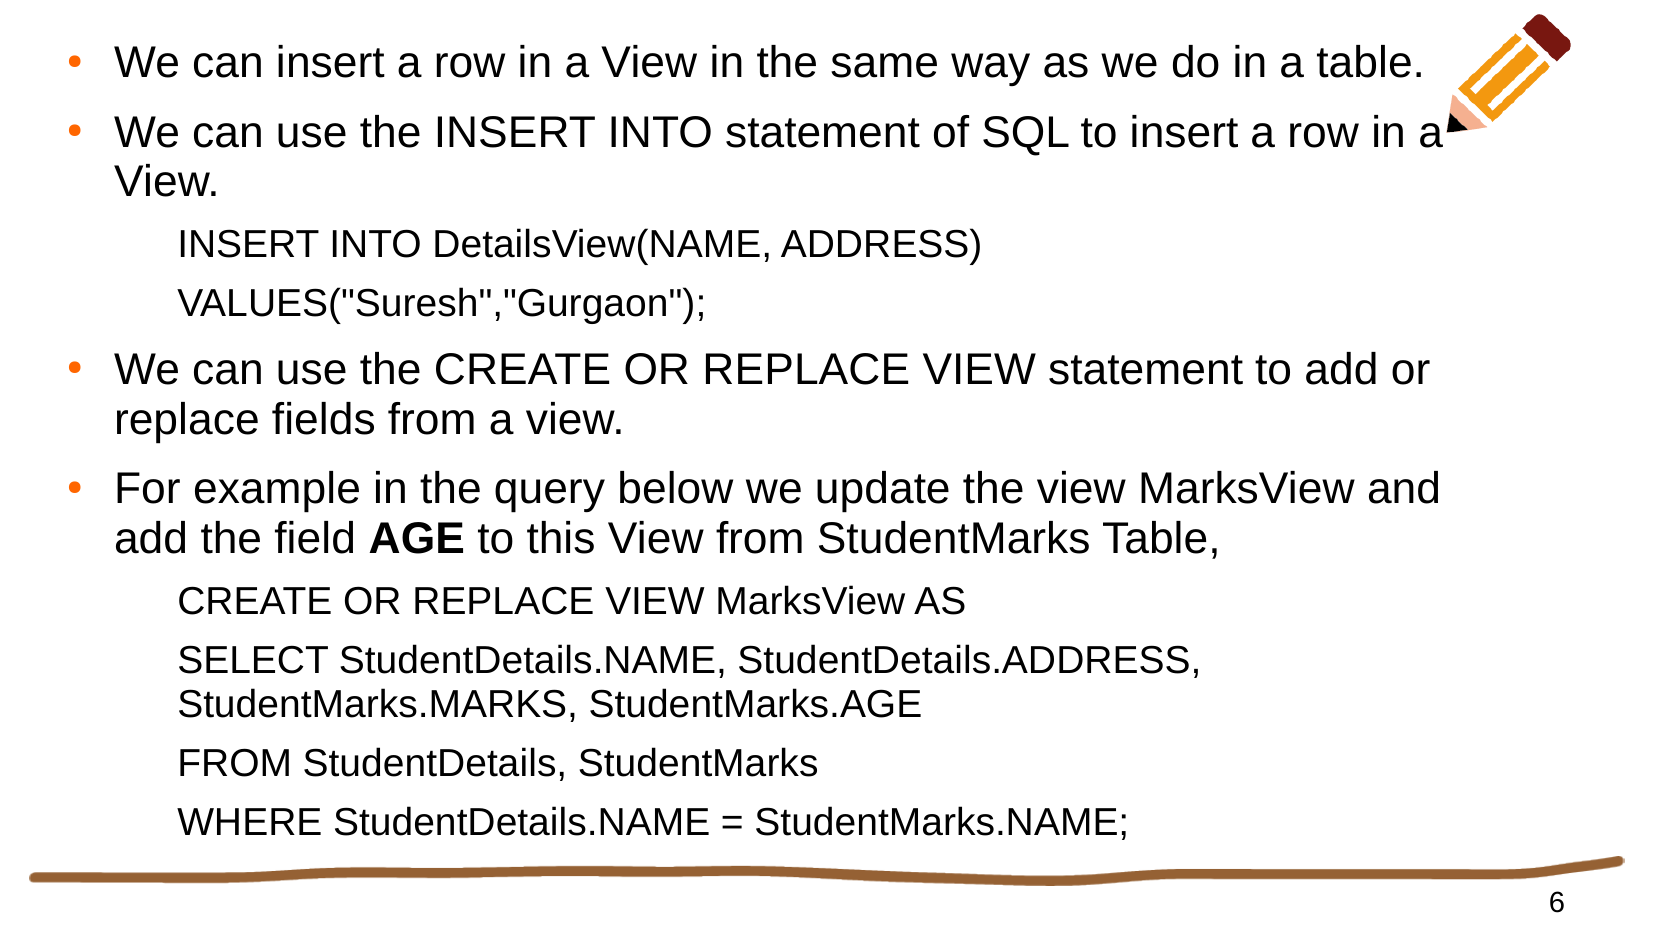

# We can insert a row in a View in the same way as we do in a table.
We can use the INSERT INTO statement of SQL to insert a row in a View.
INSERT INTO DetailsView(NAME, ADDRESS)
VALUES("Suresh","Gurgaon");
We can use the CREATE OR REPLACE VIEW statement to add or replace fields from a view.
For example in the query below we update the view MarksView and add the field AGE to this View from StudentMarks Table,
CREATE OR REPLACE VIEW MarksView AS
SELECT StudentDetails.NAME, StudentDetails.ADDRESS, StudentMarks.MARKS, StudentMarks.AGE
FROM StudentDetails, StudentMarks
WHERE StudentDetails.NAME = StudentMarks.NAME;
6